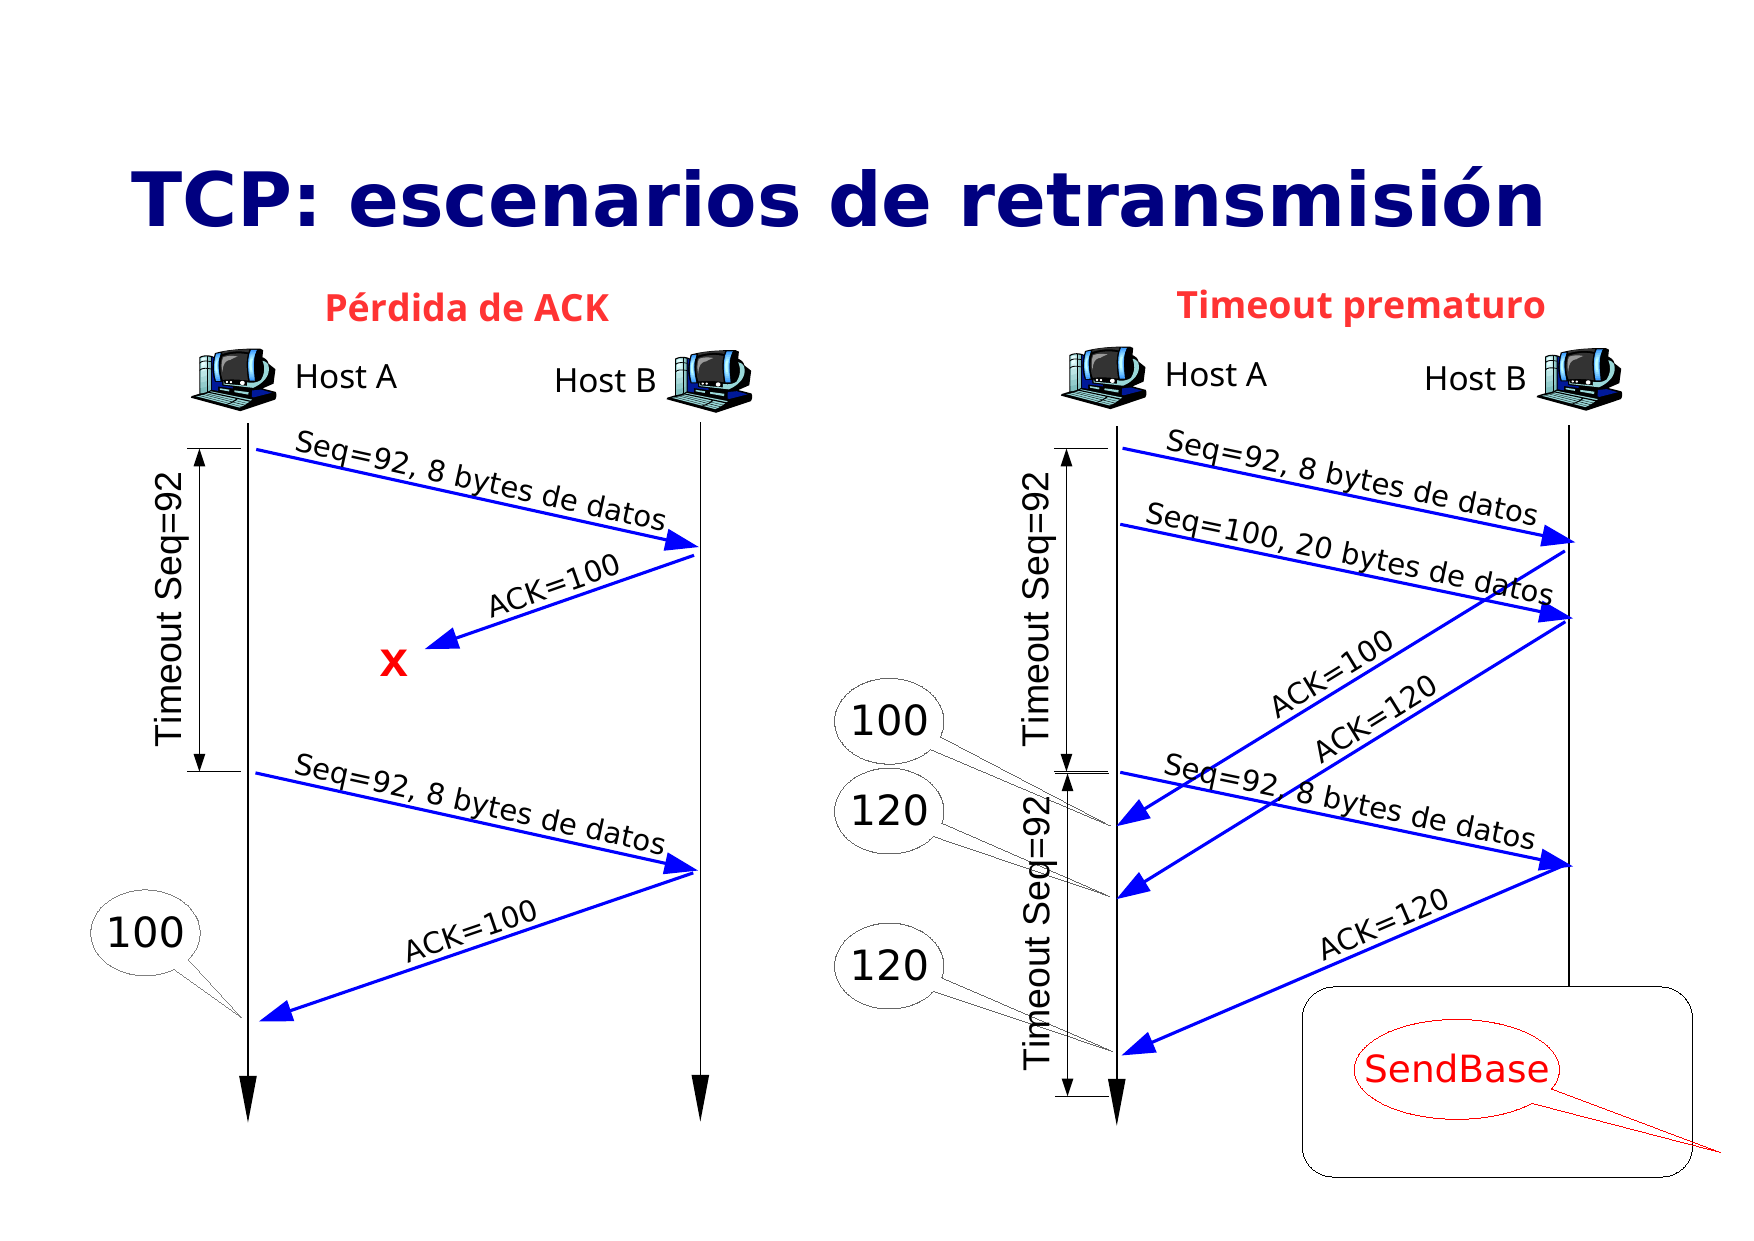

# TCP: escenarios de retransmisión
Timeout prematuro
Host A
Host B
Seq=92, 8 bytes de datos
Seq=100, 20 bytes de datos
ACK=100
 ACK=120
100
120
120
Seq=92, 8 bytes de datos
 ACK=120
Pérdida de ACK
Host A
Host B
Seq=92, 8 bytes de datos
ACK=100
x
Seq=92, 8 bytes de datos
ACK=100
100
SendBase